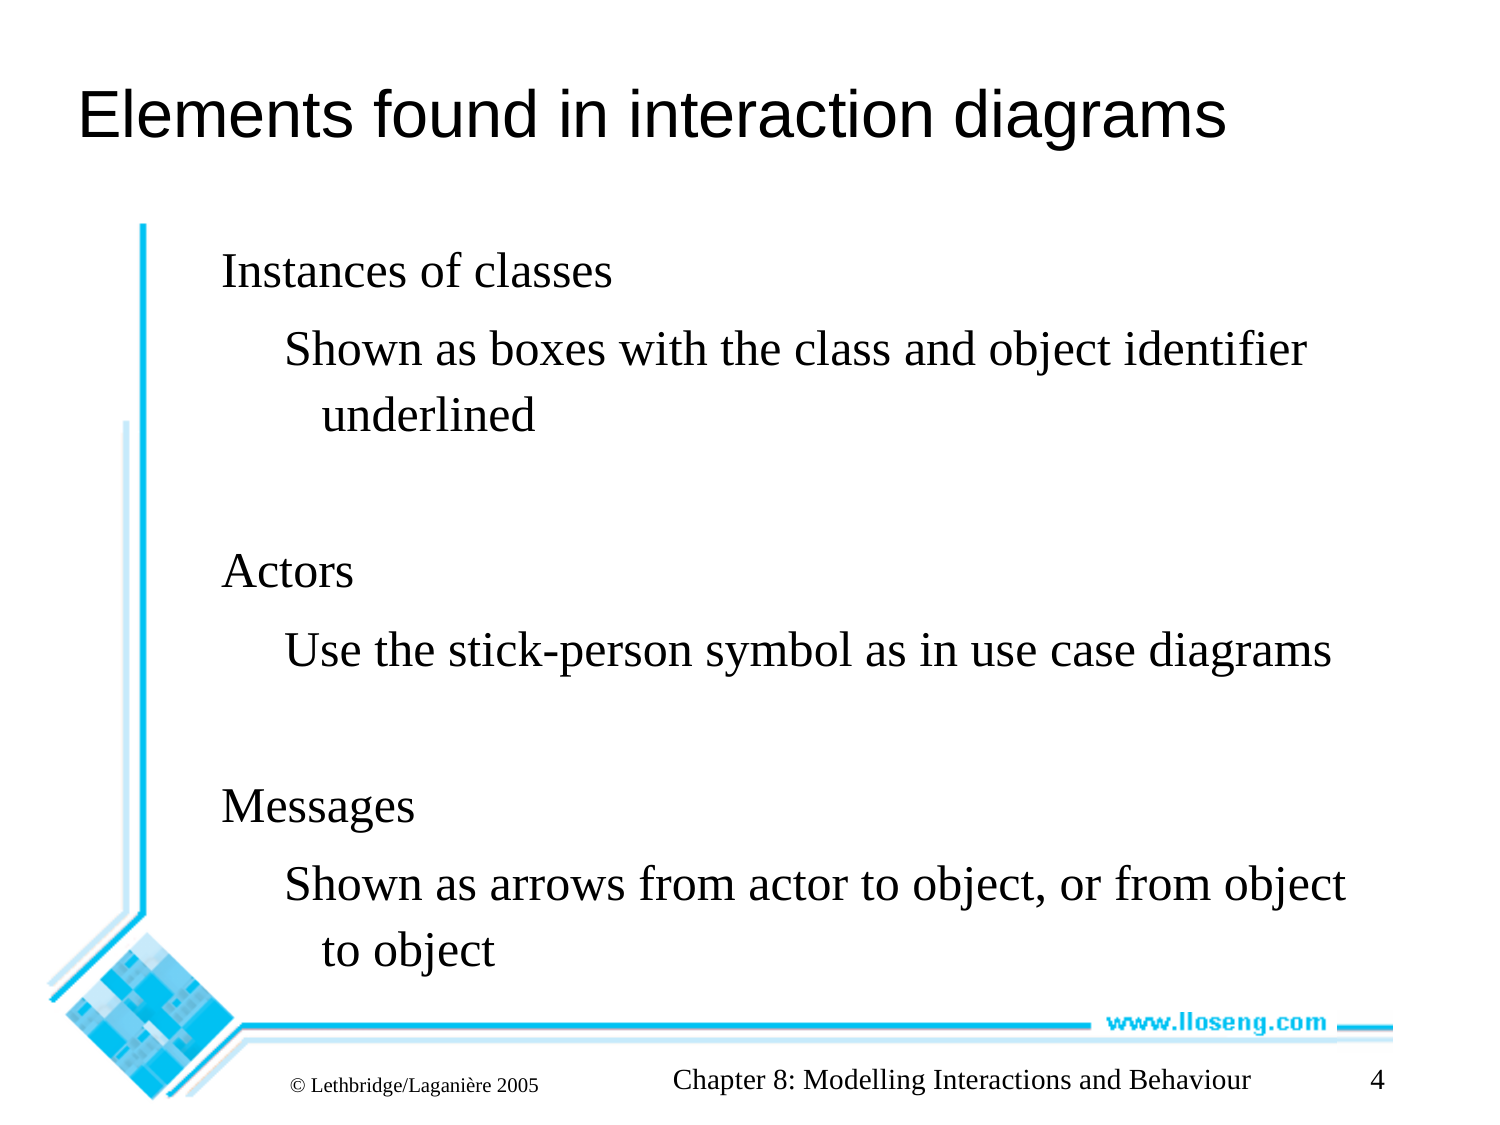

# Elements found in interaction diagrams
Instances of classes
Shown as boxes with the class and object identifier underlined
Actors
Use the stick-person symbol as in use case diagrams
Messages
Shown as arrows from actor to object, or from object to object
Chapter 8: Modelling Interactions and Behaviour
© Lethbridge/Laganière 2005